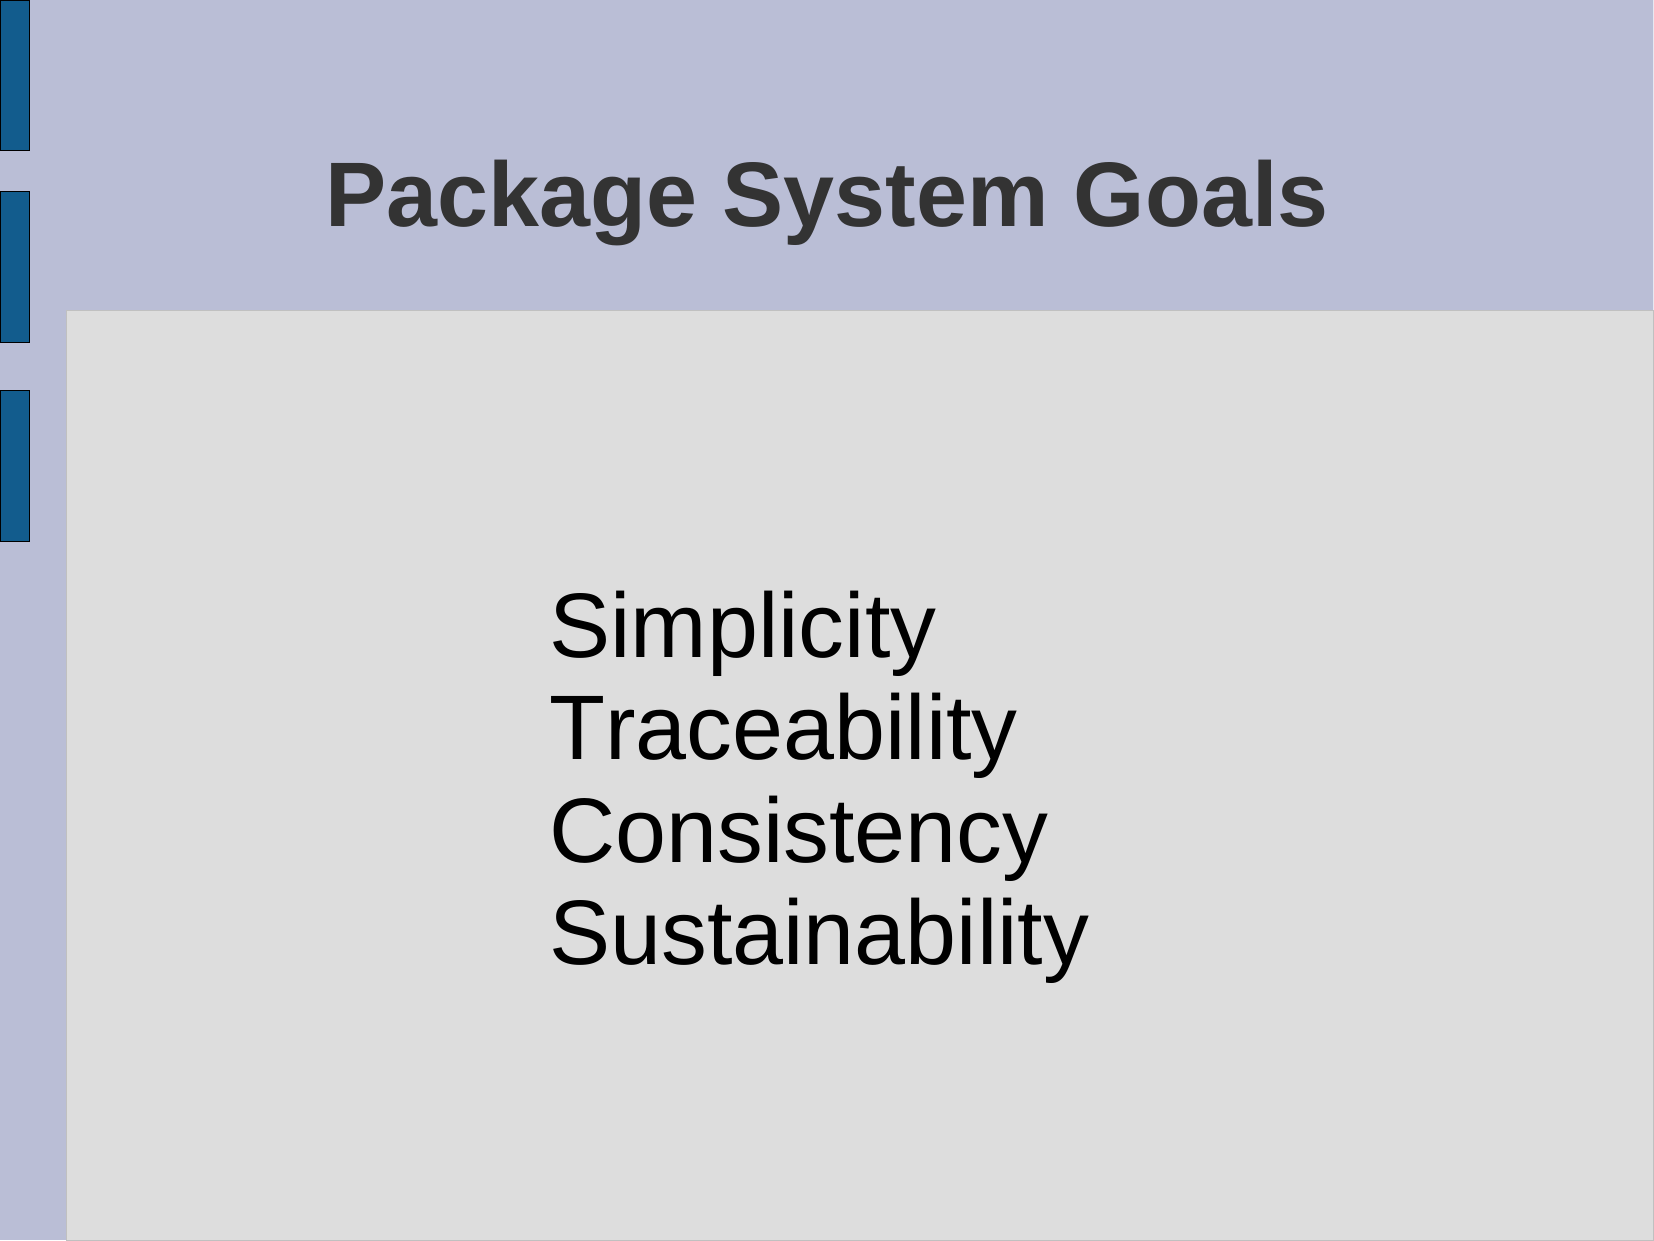

# Package System Goals
Simplicity
Traceability
Consistency
Sustainability